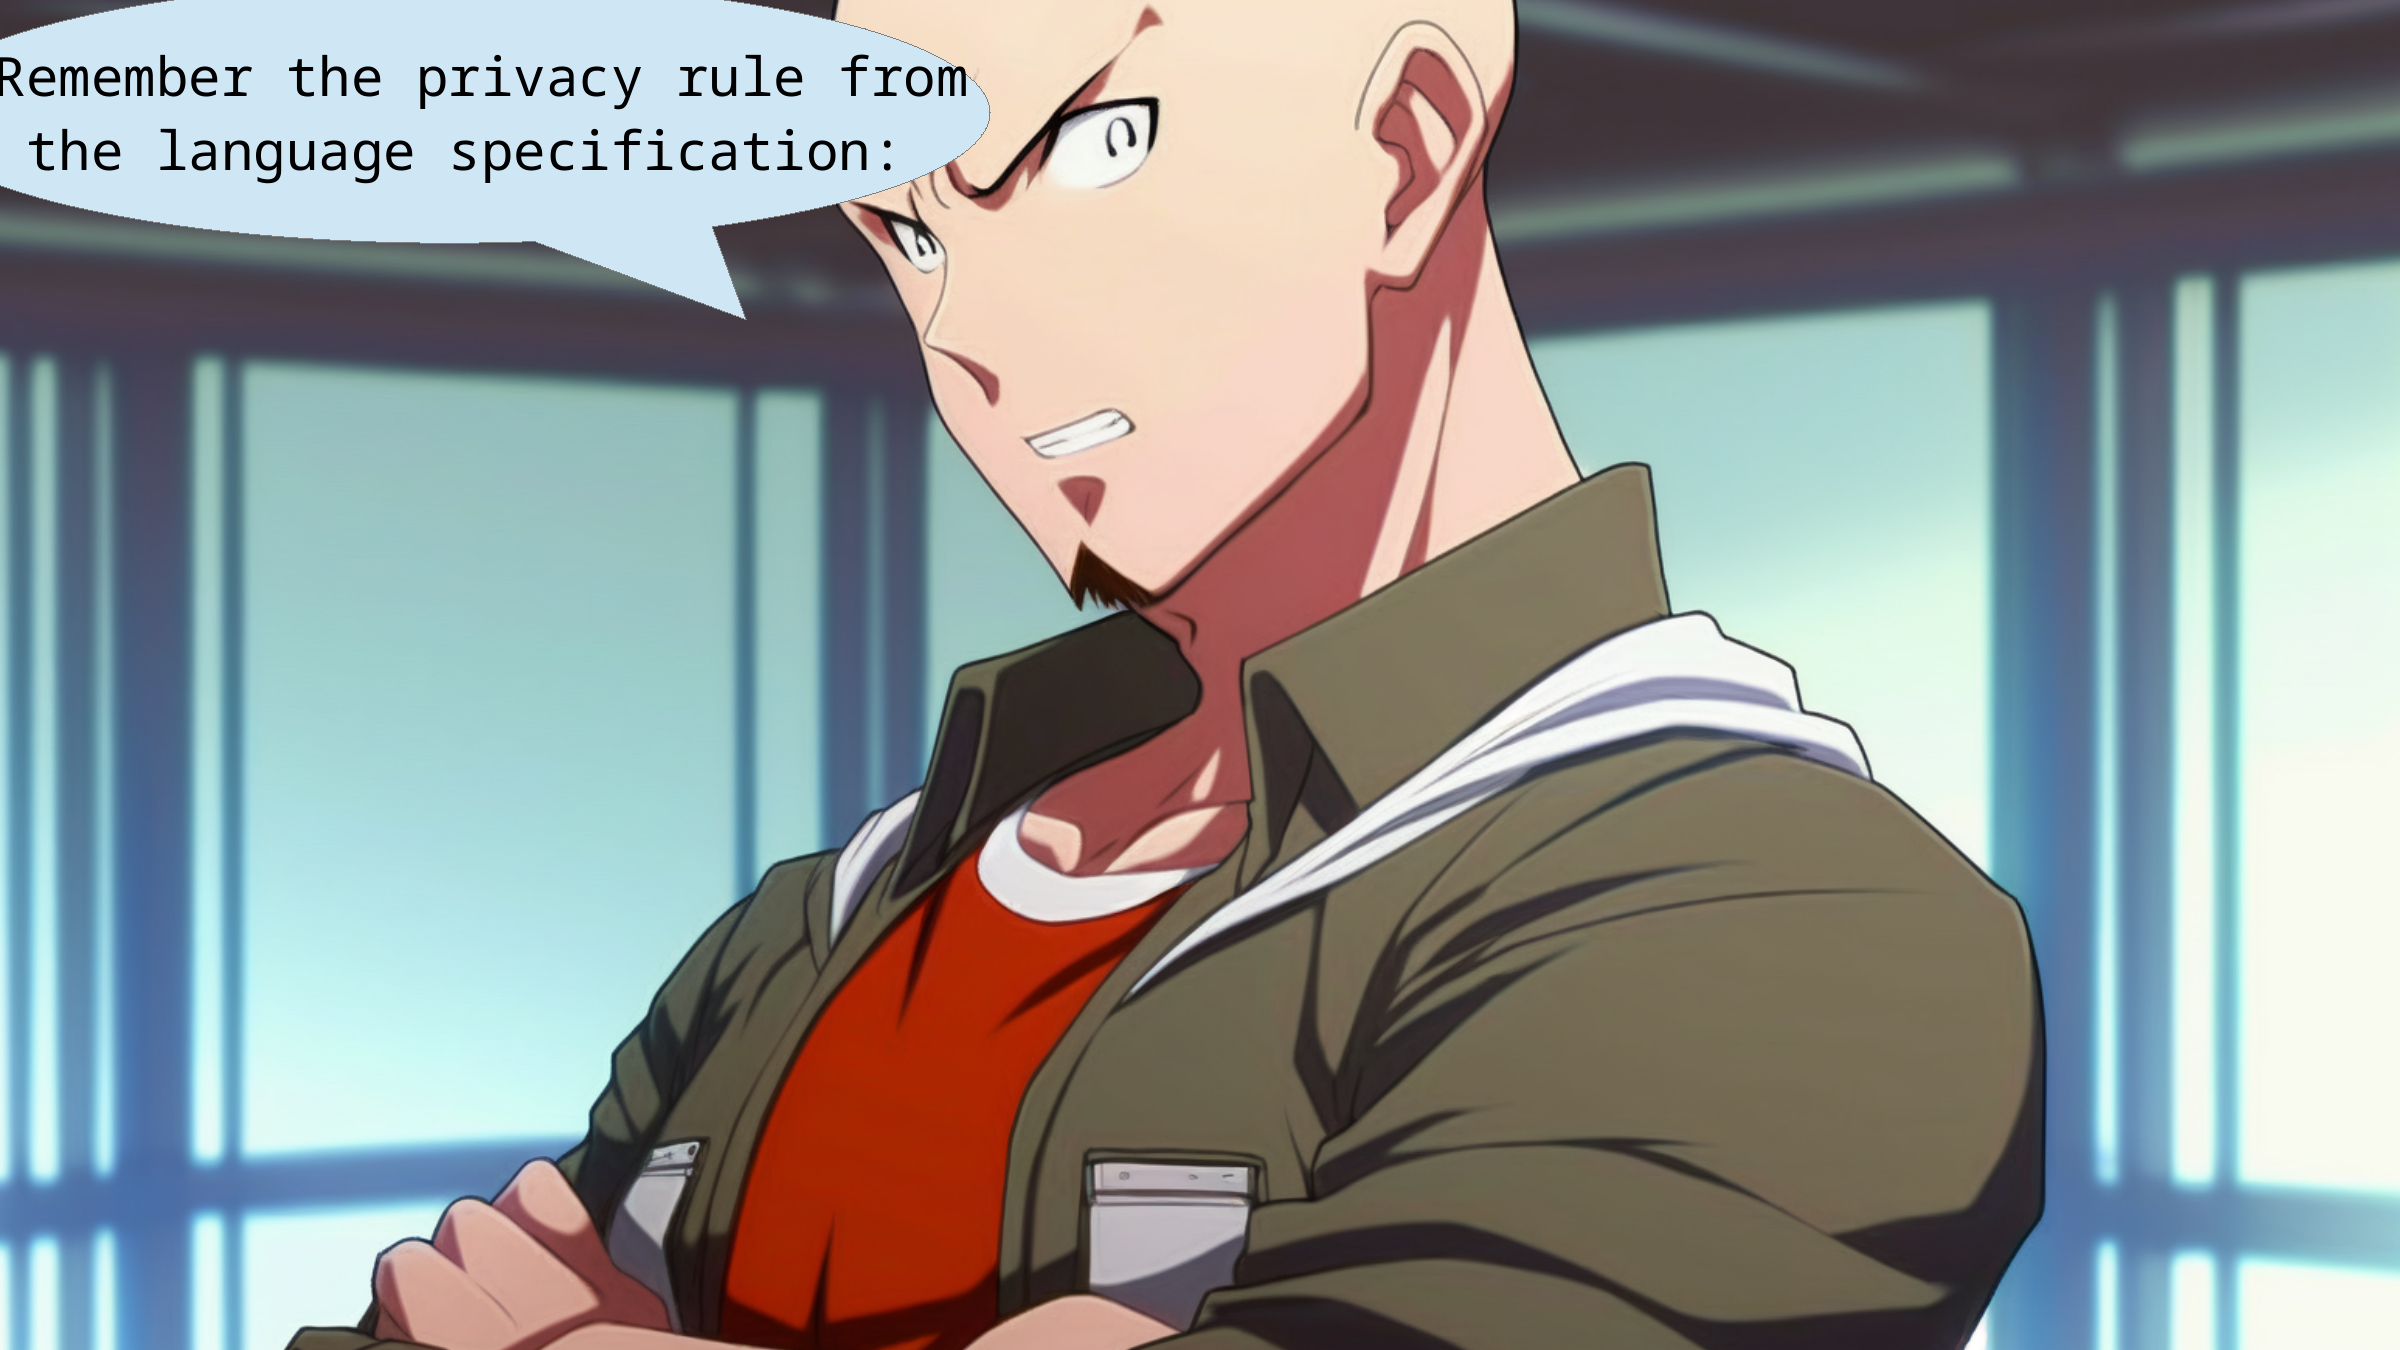

Remember the privacy rule from
 the language specification: